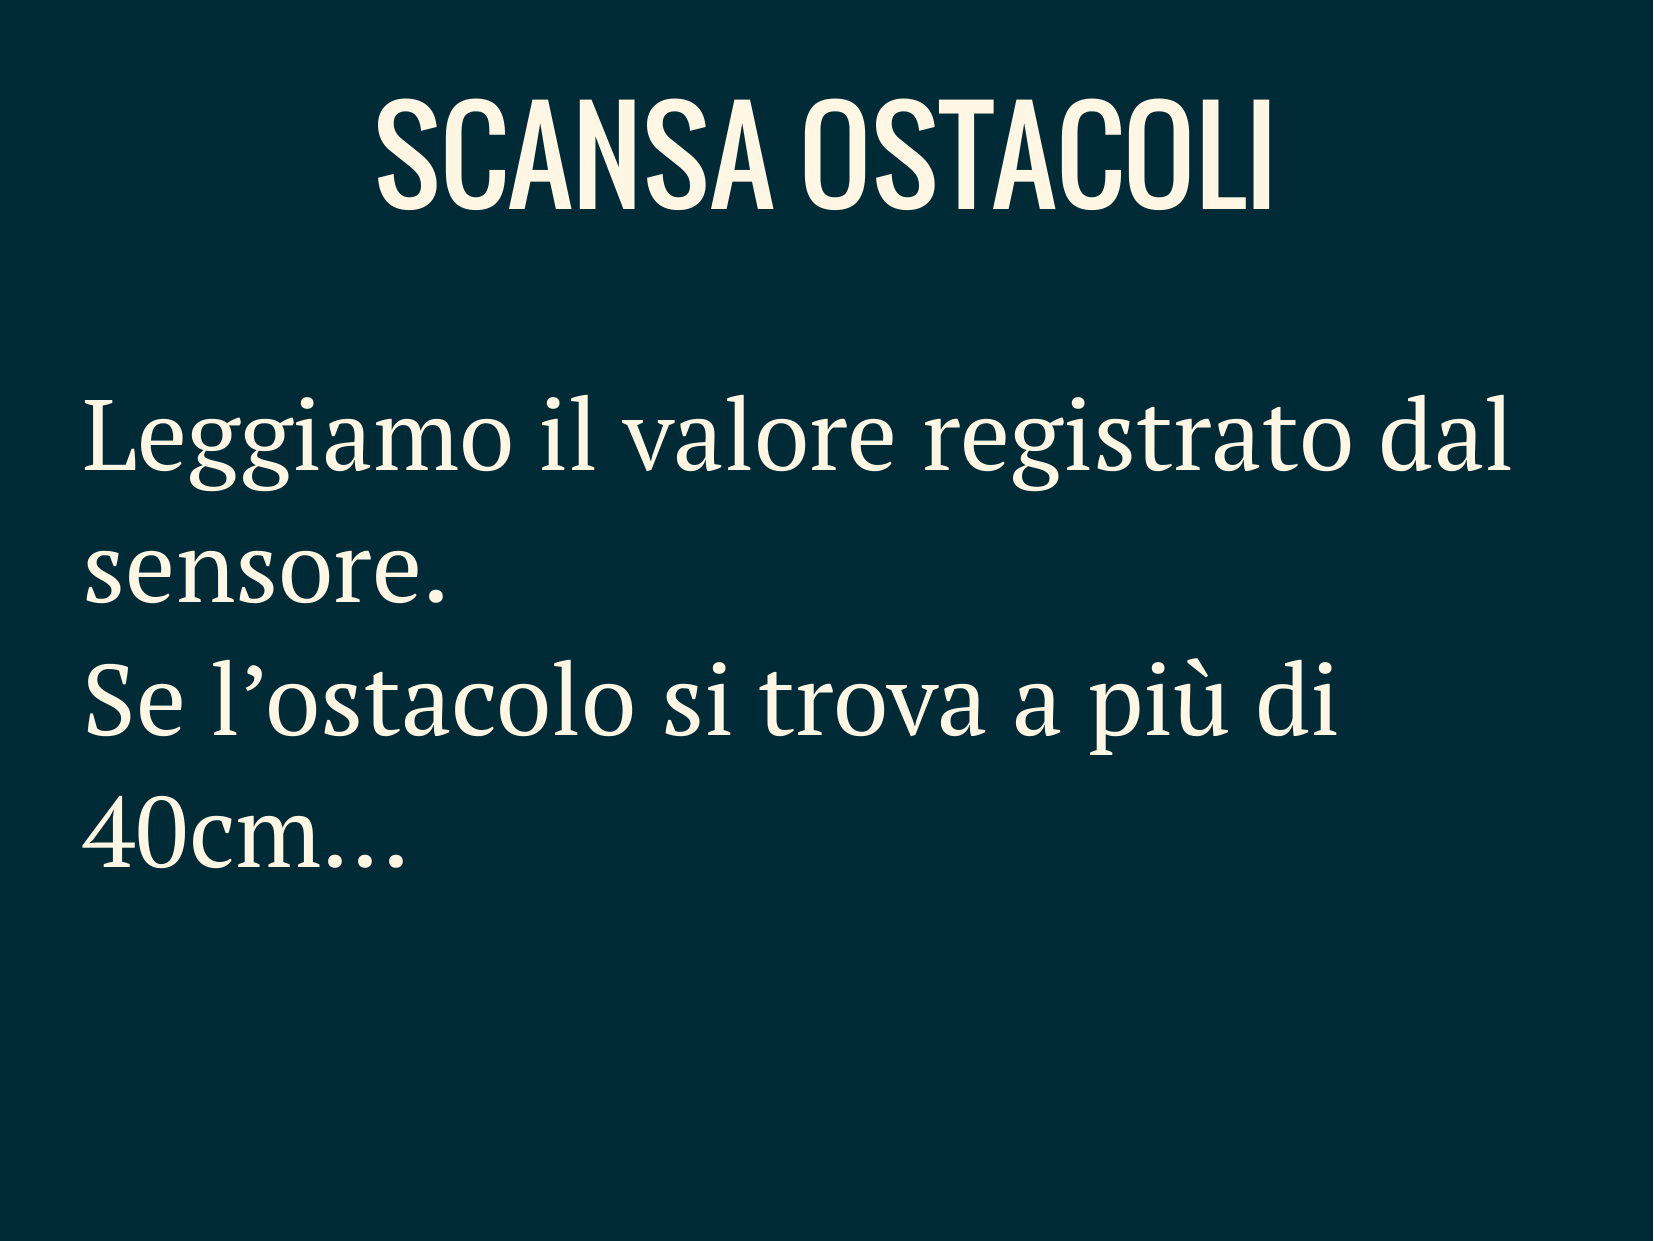

# Scansa ostacoli
Leggiamo il valore registrato dal sensore.
Se l’ostacolo si trova a più di 40cm...